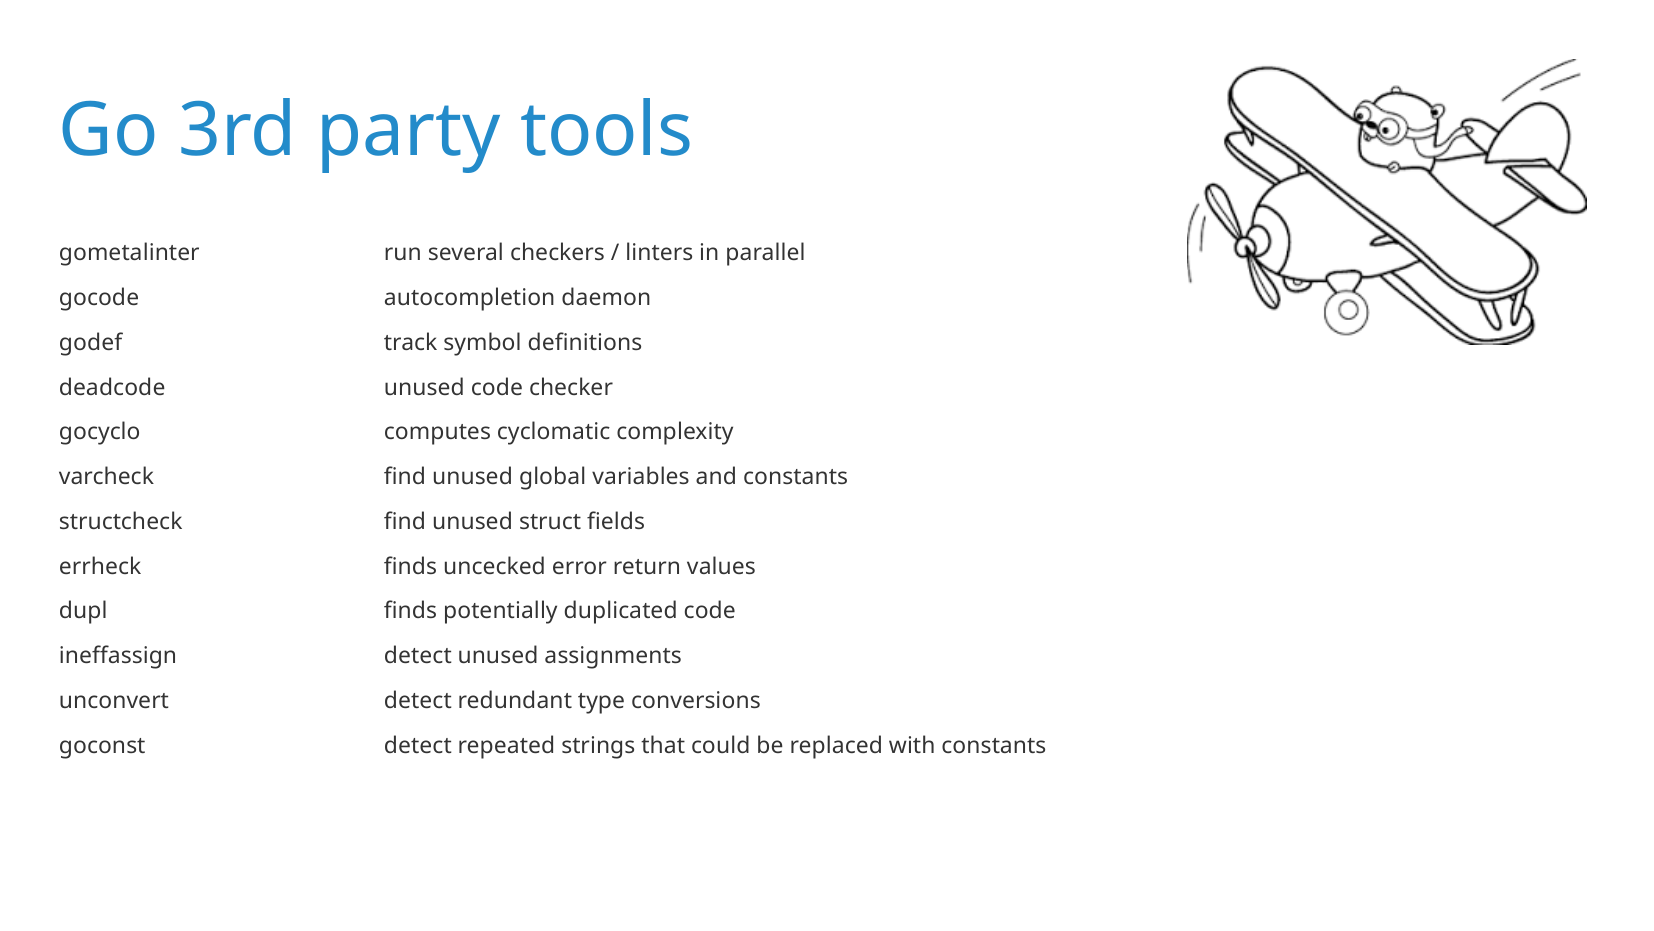

# Go 3rd party tools
gometalinter
gocode
godef
deadcode
gocyclo
varcheck
structcheck
errheck
dupl
ineffassign
unconvert
goconst
run several checkers / linters in parallel
autocompletion daemon
track symbol definitions
unused code checker
computes cyclomatic complexity
find unused global variables and constants
find unused struct fields
finds uncecked error return values
finds potentially duplicated code
detect unused assignments
detect redundant type conversions
detect repeated strings that could be replaced with constants